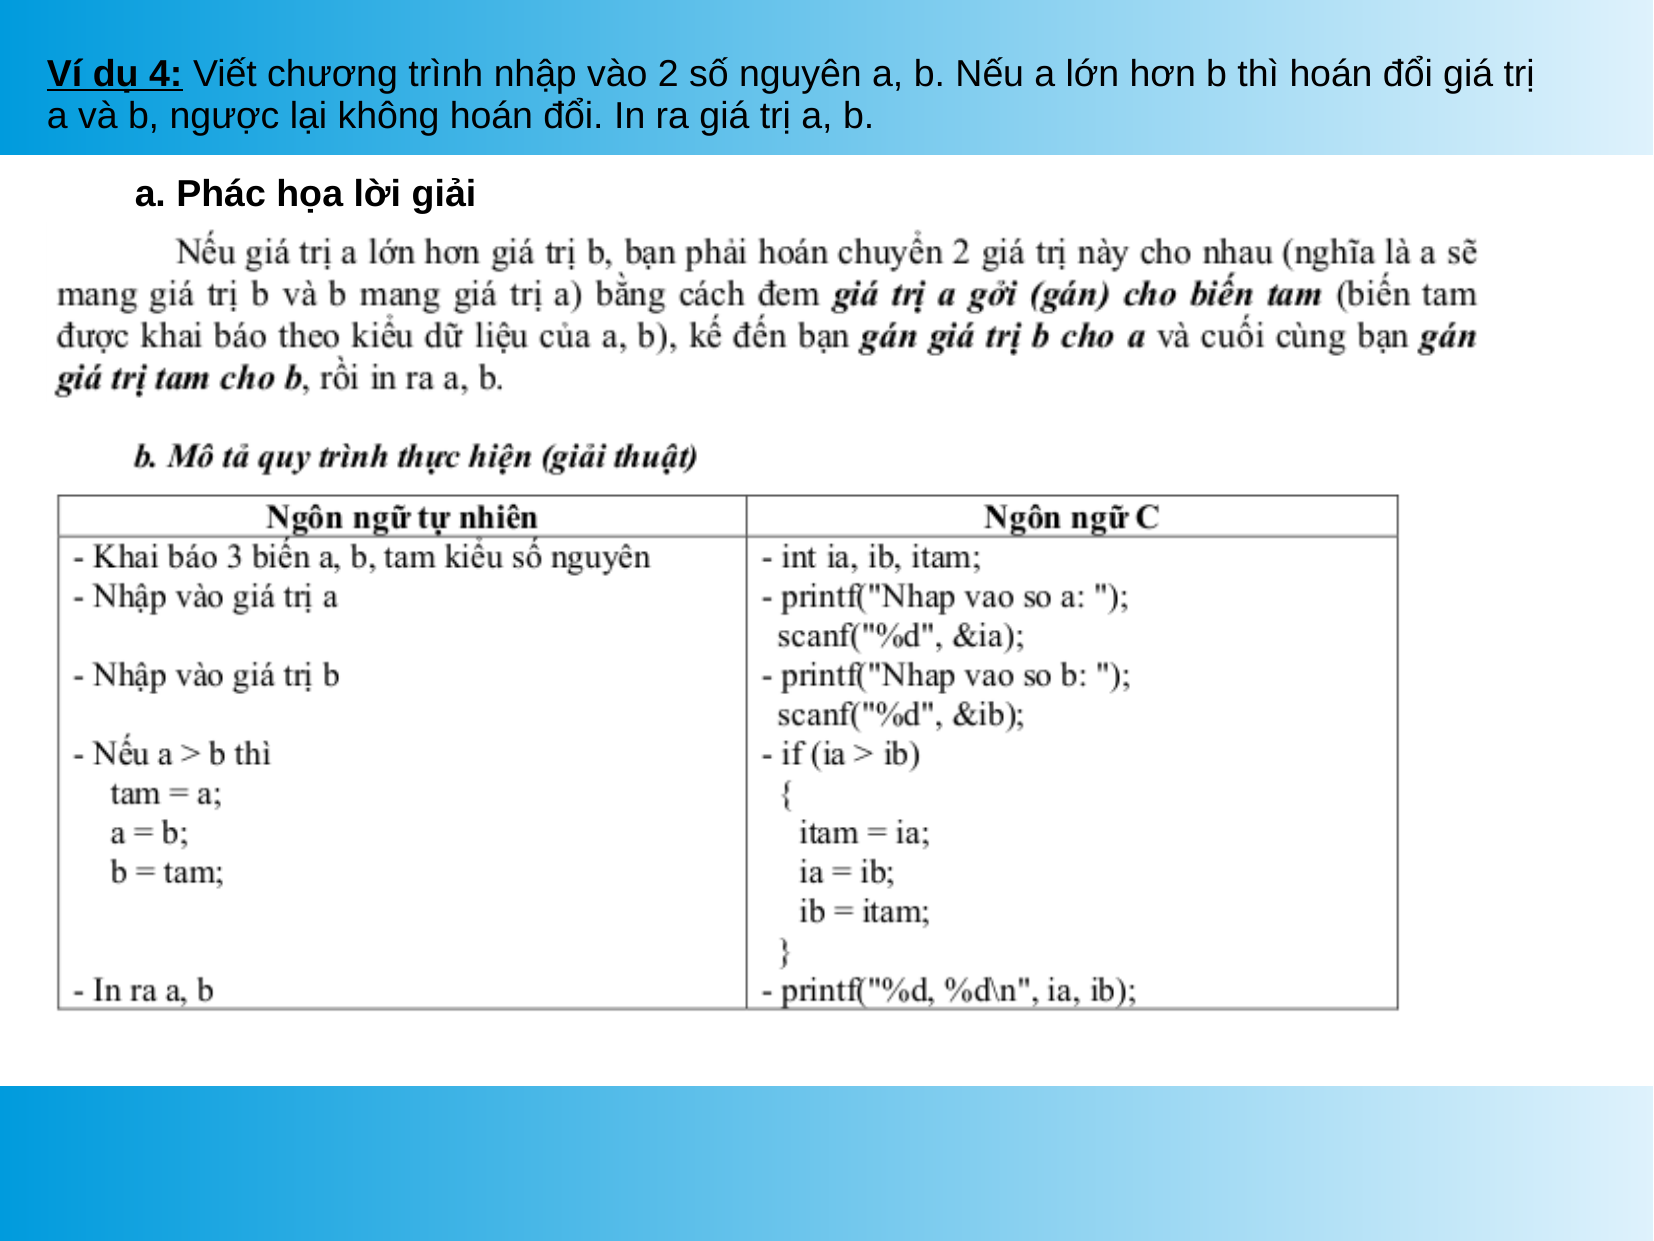

Ví dụ 4: Viết chương trình nhập vào 2 số nguyên a, b. Nếu a lớn hơn b thì hoán đổi giá trị a và b, ngược lại không hoán đổi. In ra giá trị a, b.
a. Phác họa lời giải